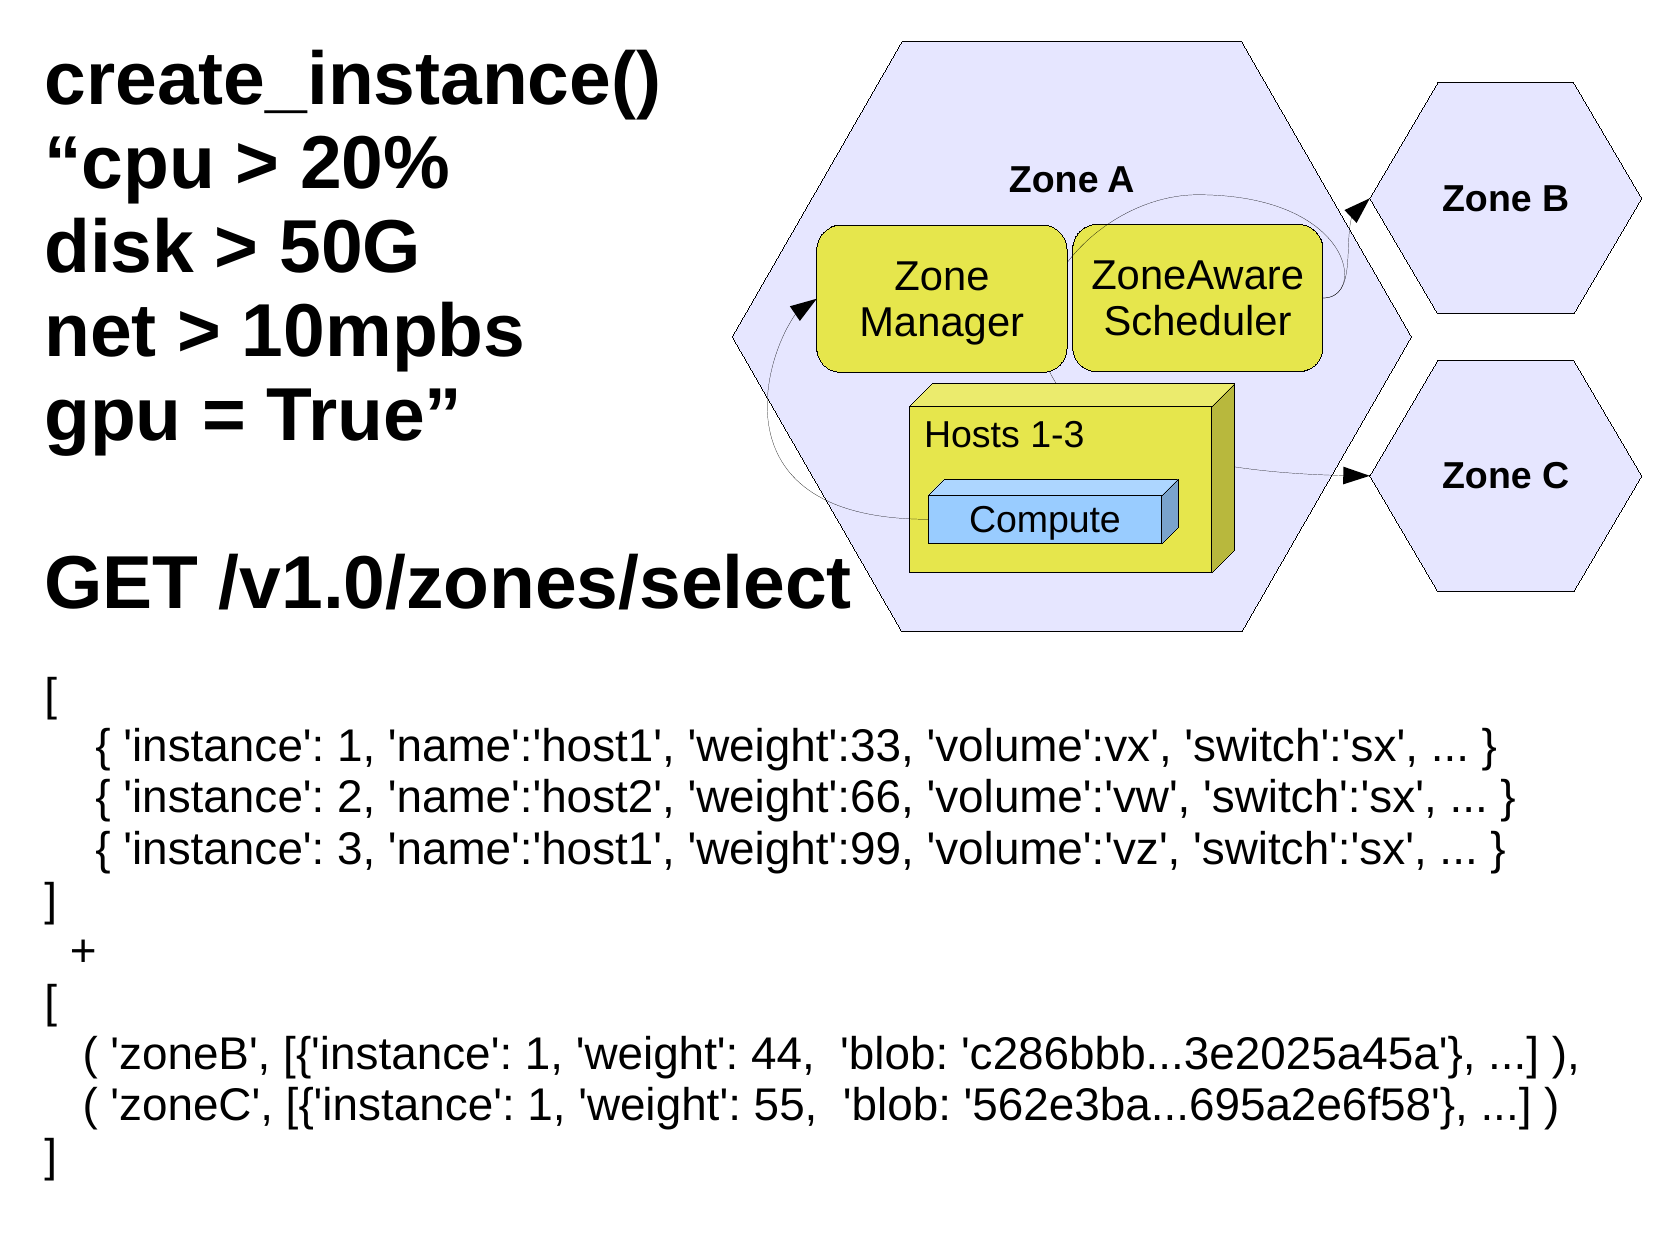

create_instance()
“cpu > 20%
disk > 50G
net > 10mpbs
gpu = True”
GET /v1.0/zones/select
Zone A
Zone B
ZoneAware
Scheduler
Zone
Manager
Zone C
Hosts 1-3
Compute
[
 { 'instance': 1, 'name':'host1', 'weight':33, 'volume':vx', 'switch':'sx', ... }
 { 'instance': 2, 'name':'host2', 'weight':66, 'volume':'vw', 'switch':'sx', ... }
 { 'instance': 3, 'name':'host1', 'weight':99, 'volume':'vz', 'switch':'sx', ... }
]
 +
[
 ( 'zoneB', [{'instance': 1, 'weight': 44, 'blob: 'c286bbb...3e2025a45a'}, ...] ),
 ( 'zoneC', [{'instance': 1, 'weight': 55, 'blob: '562e3ba...695a2e6f58'}, ...] )
]